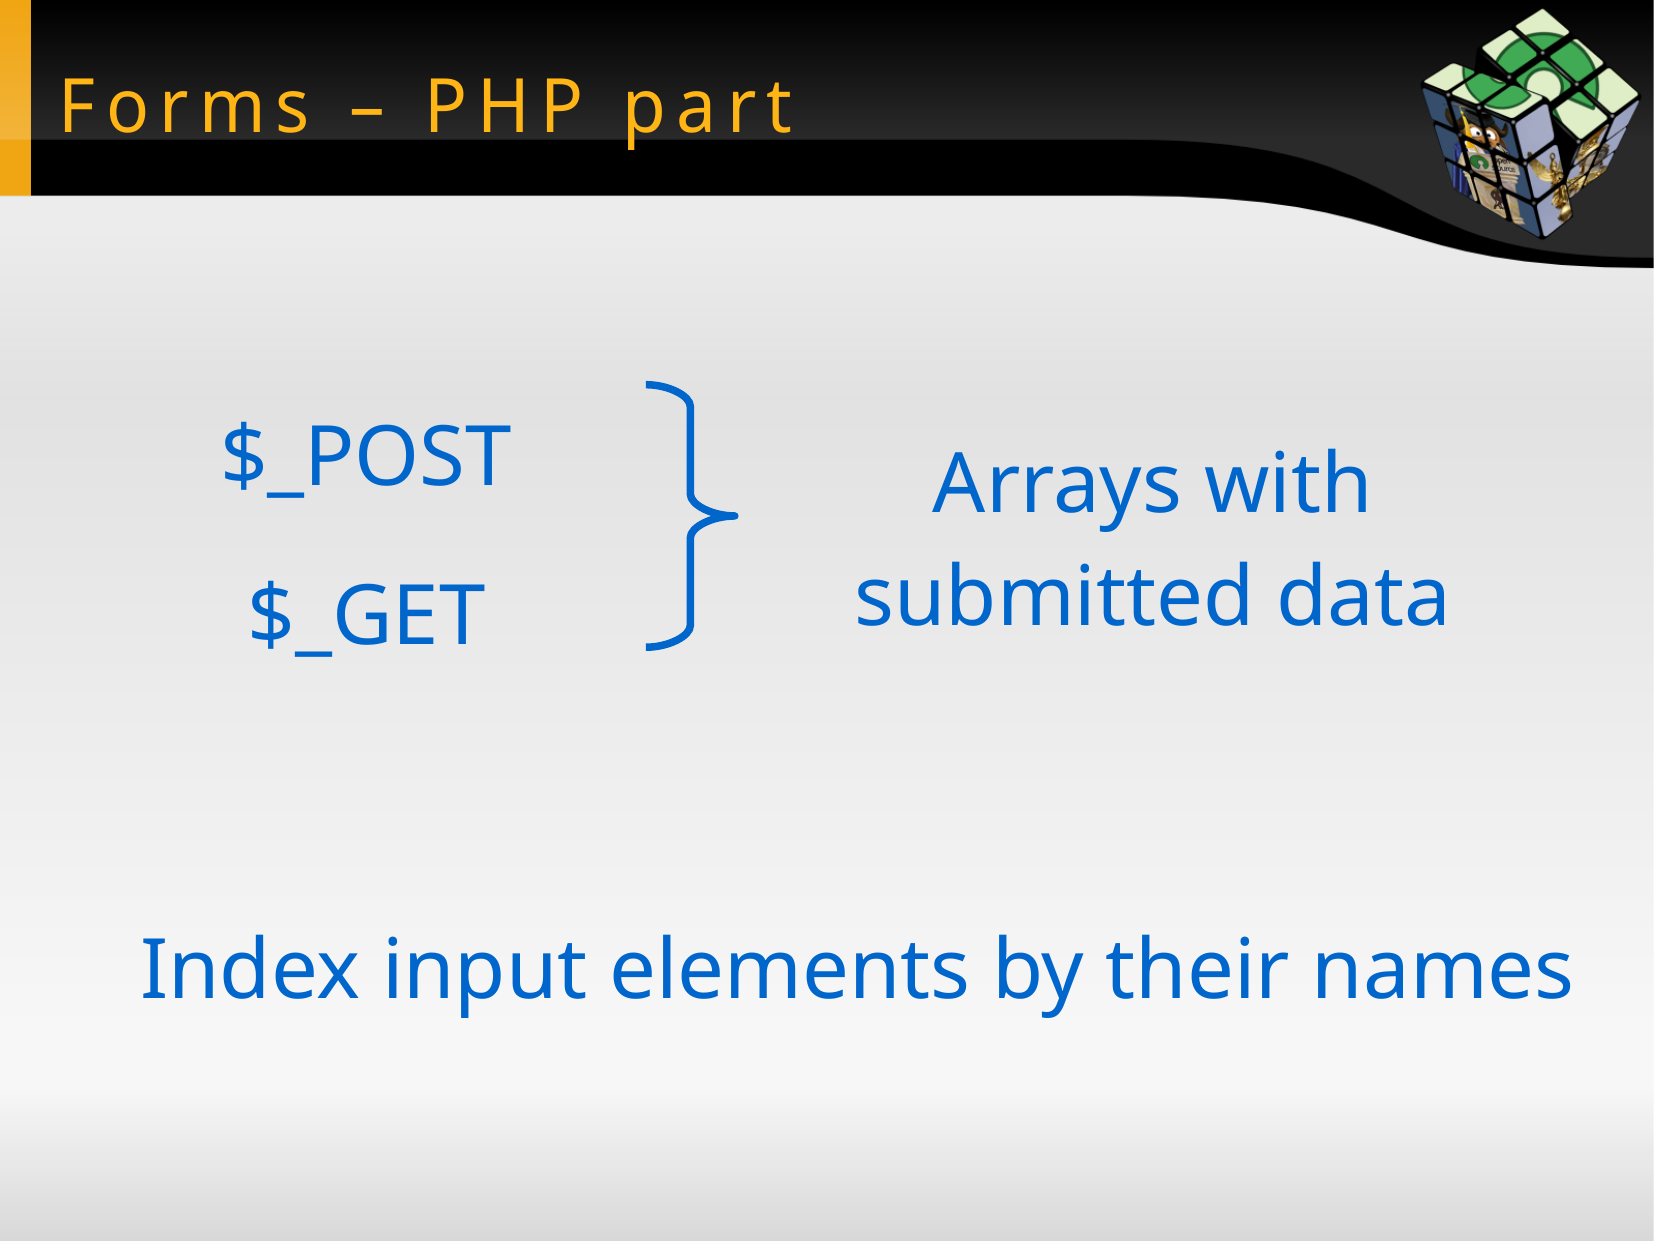

# Forms – PHP part
$_POST
Arrays with submitted data
$_GET
Index input elements by their names